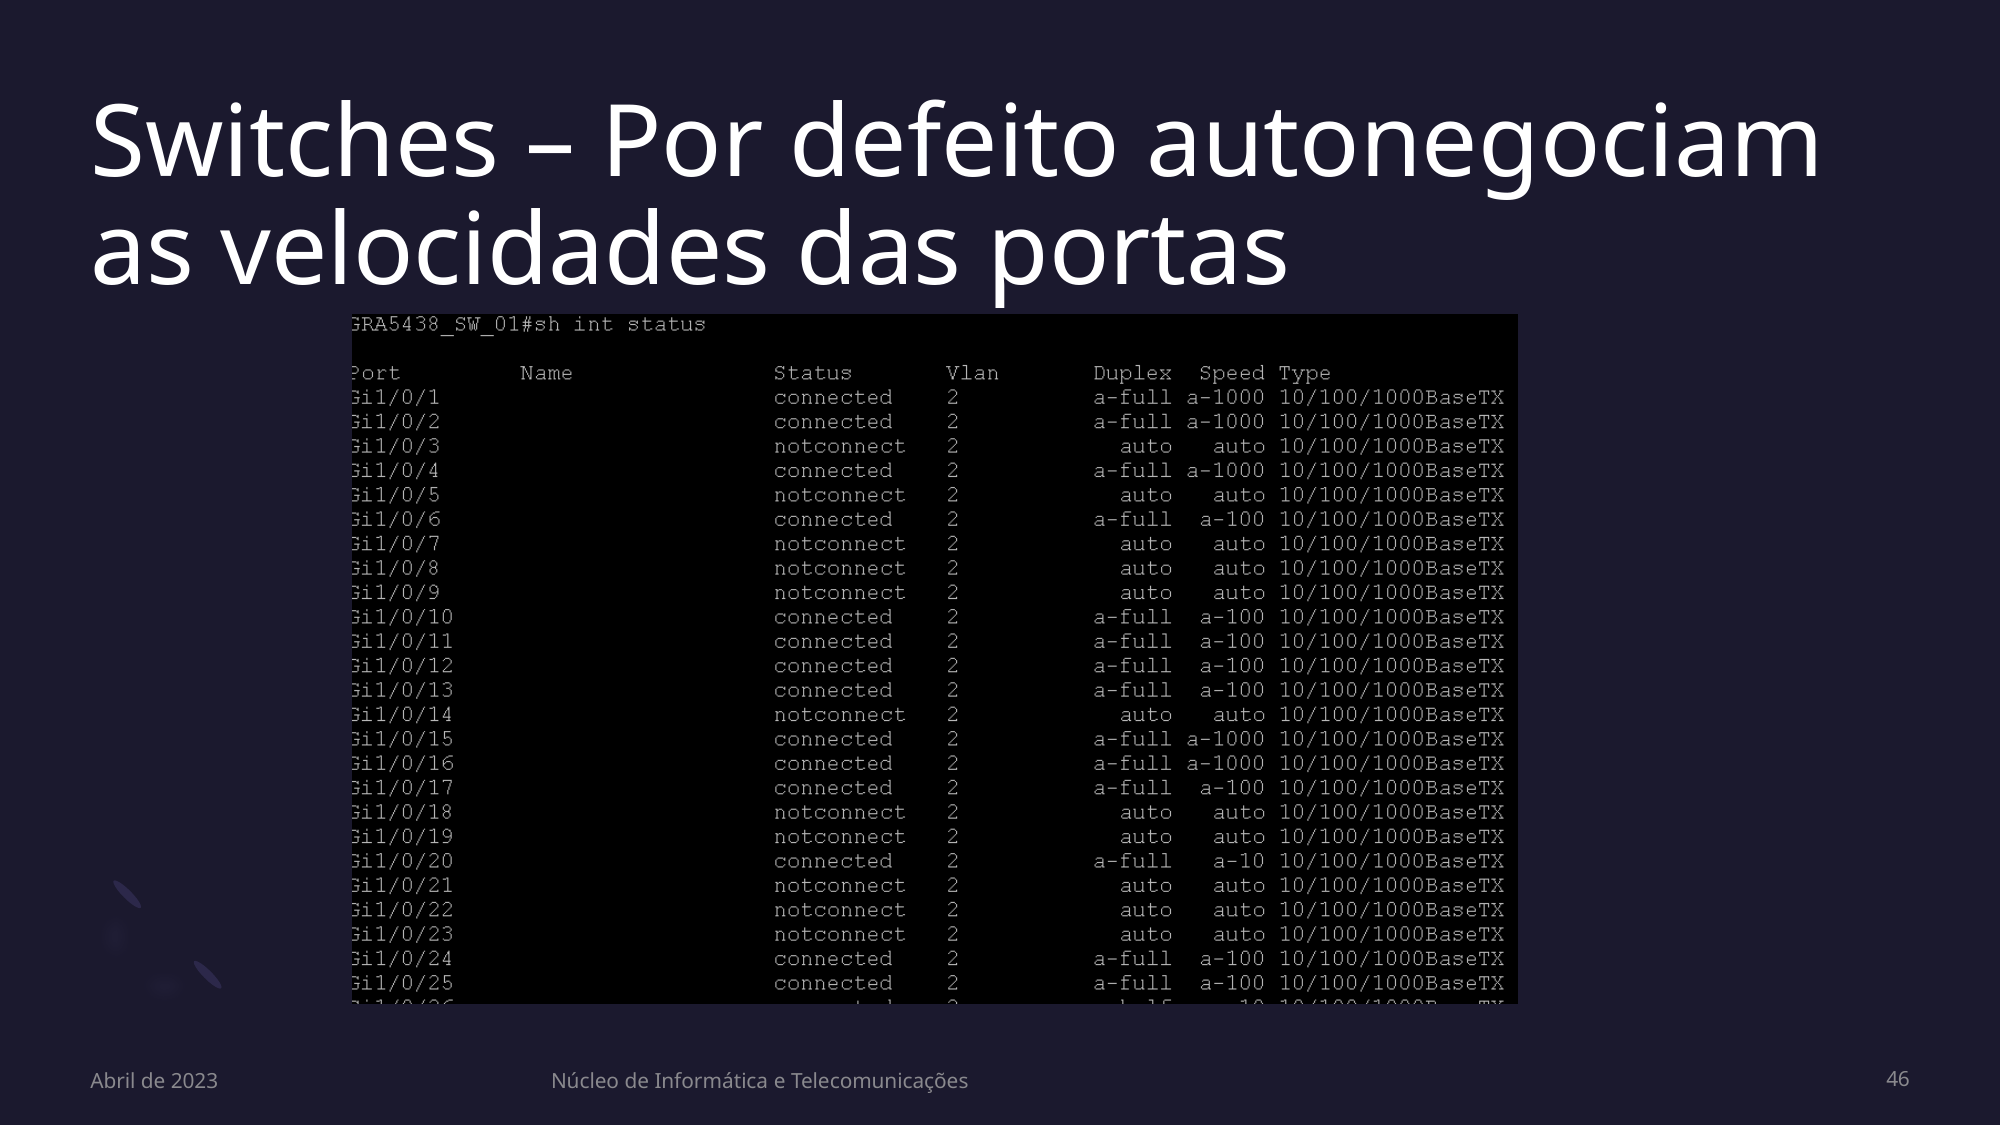

# Switches – Por defeito autonegociam as velocidades das portas
Abril de 2023
Núcleo de Informática e Telecomunicações